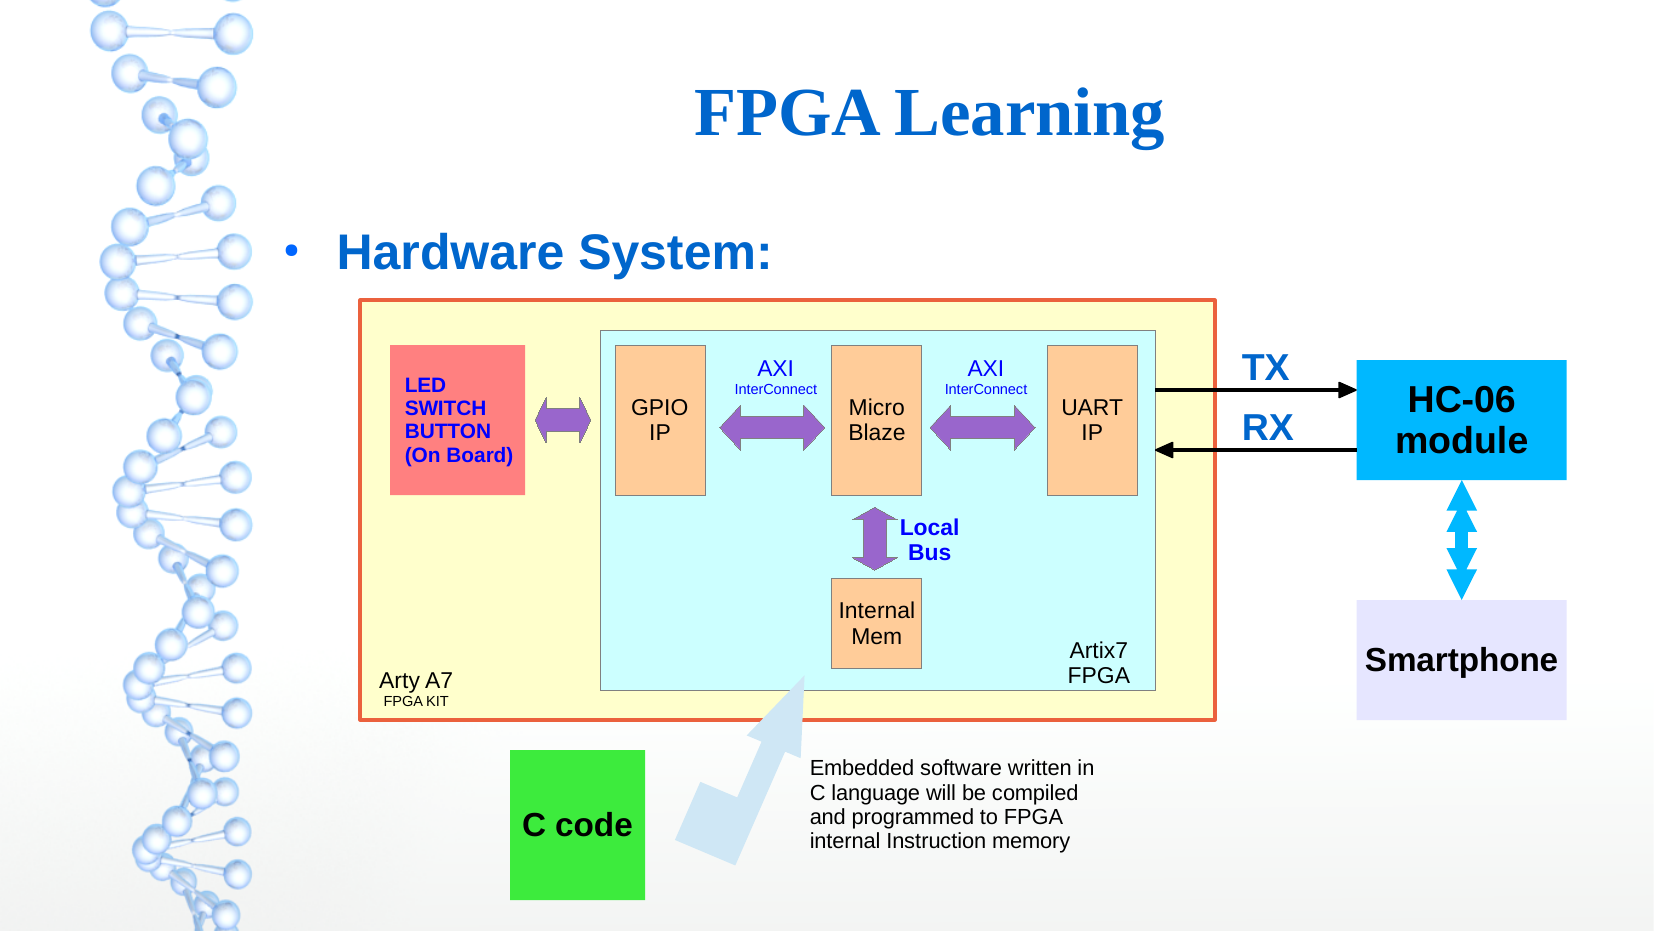

# FPGA Learning
Hardware System:
TX
LED
SWITCH
BUTTON
(On Board)
GPIO
IP
Micro
Blaze
UART
IP
AXI
InterConnect
AXI
InterConnect
HC-06
module
RX
Local Bus
Internal
Mem
Smartphone
Artix7
FPGA
Arty A7
FPGA KIT
Embedded software written in C language will be compiled and programmed to FPGA internal Instruction memory
C code